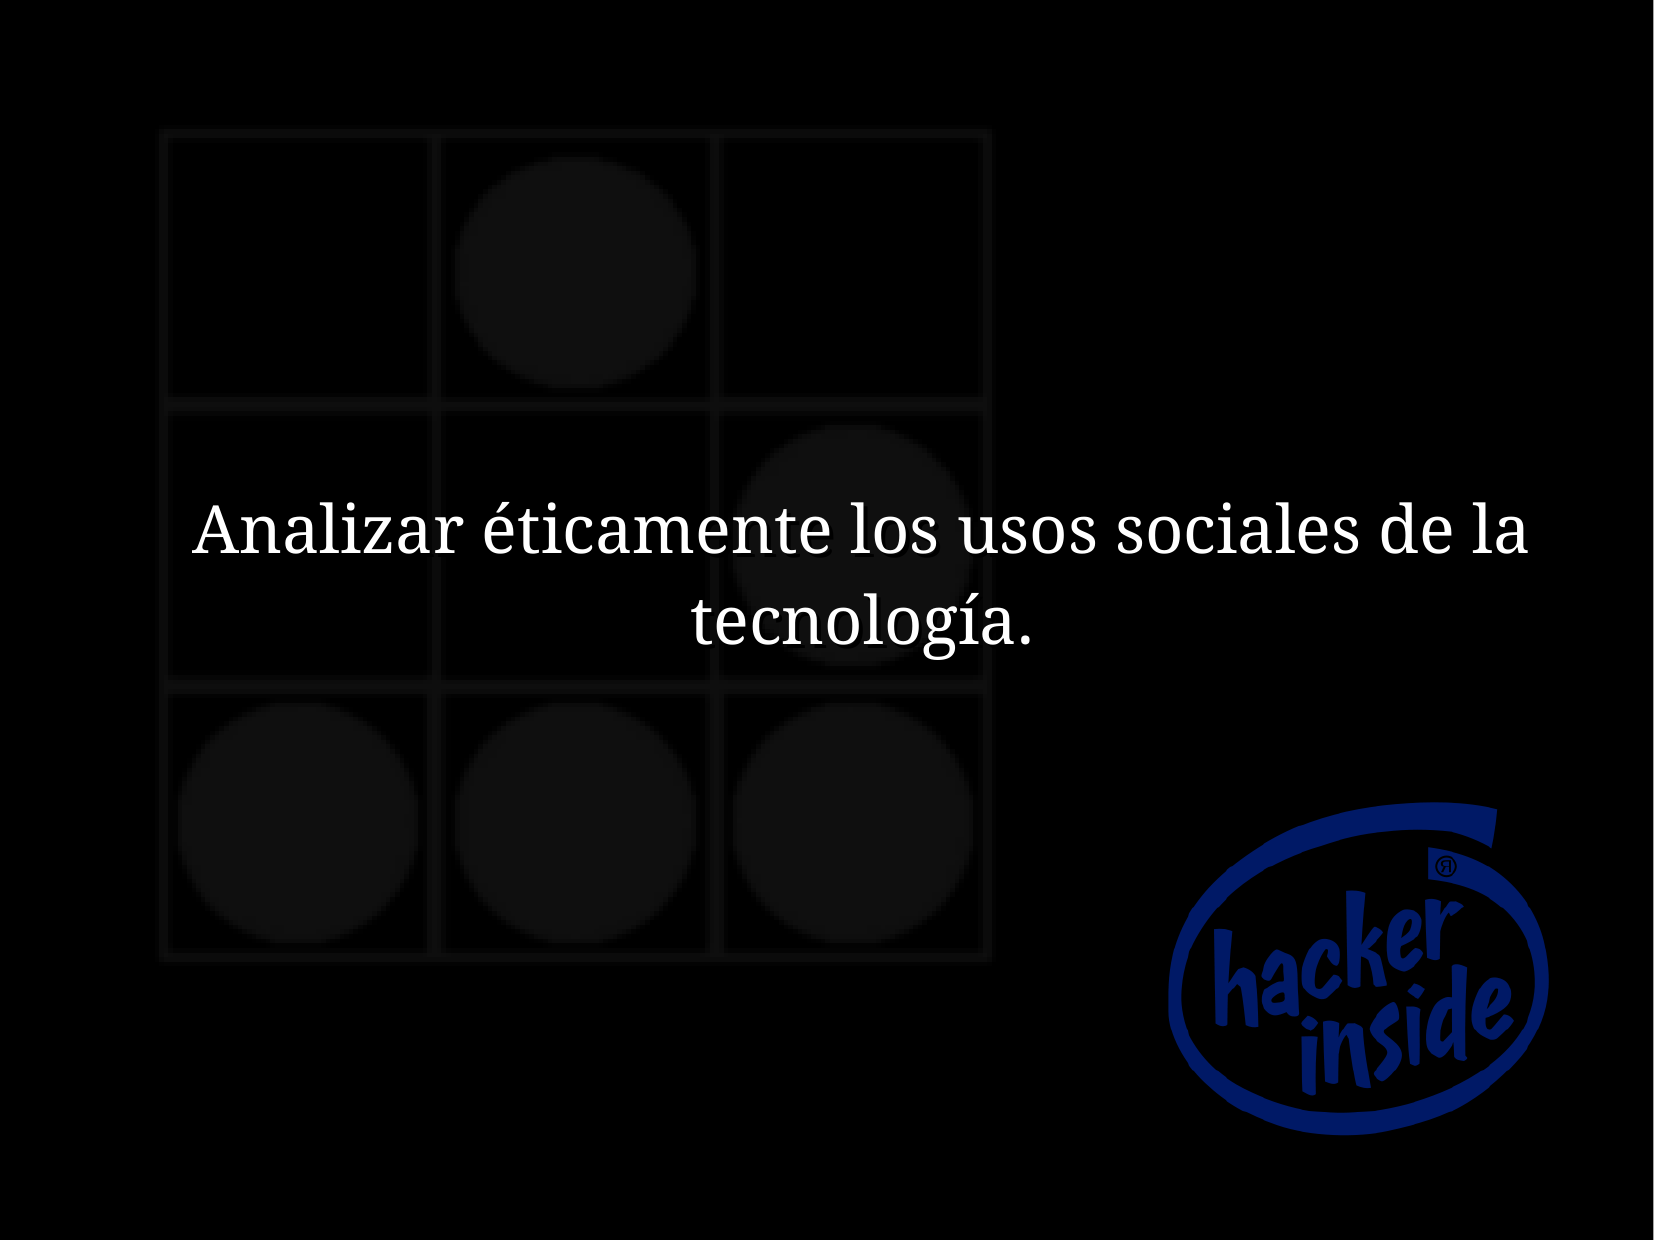

# Analizar éticamente los usos sociales de la tecnología.